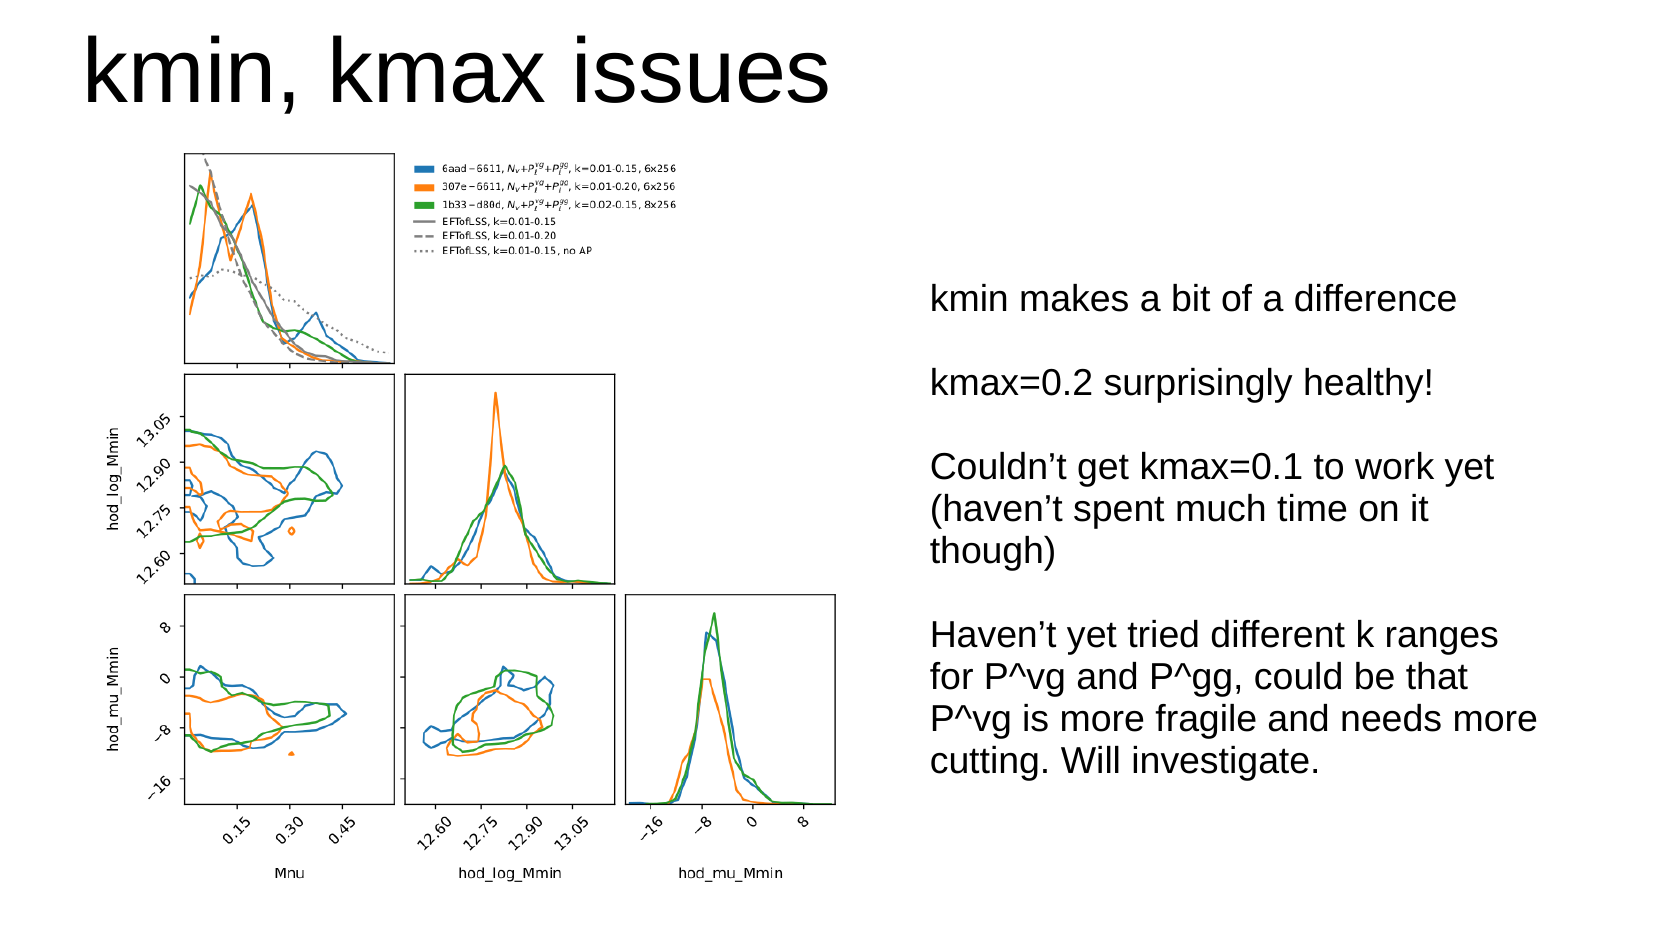

# kmin, kmax issues
kmin makes a bit of a difference
kmax=0.2 surprisingly healthy!
Couldn’t get kmax=0.1 to work yet (haven’t spent much time on it though)
Haven’t yet tried different k ranges for P^vg and P^gg, could be that P^vg is more fragile and needs more cutting. Will investigate.